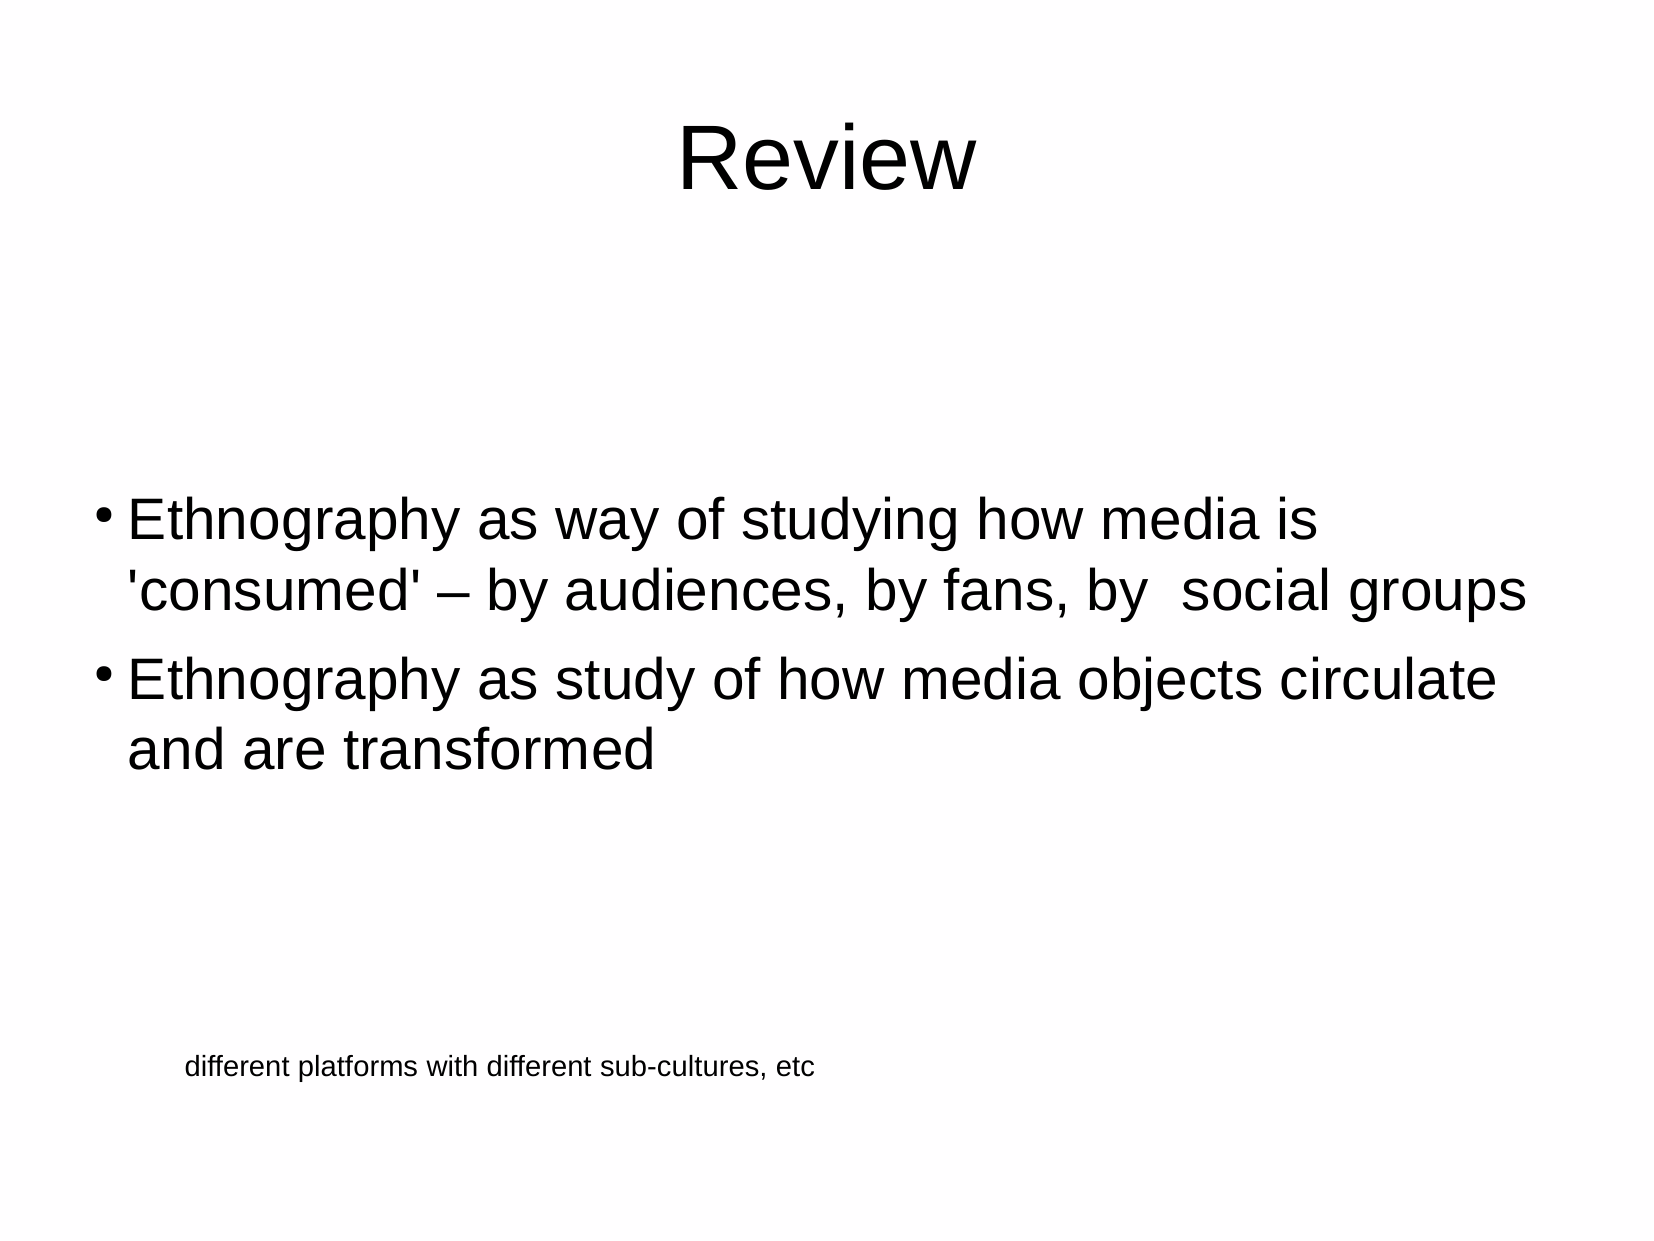

# Review
Ethnography as way of studying how media is 'consumed' – by audiences, by fans, by social groups
Ethnography as study of how media objects circulate and are transformed
different platforms with different sub-cultures, etc